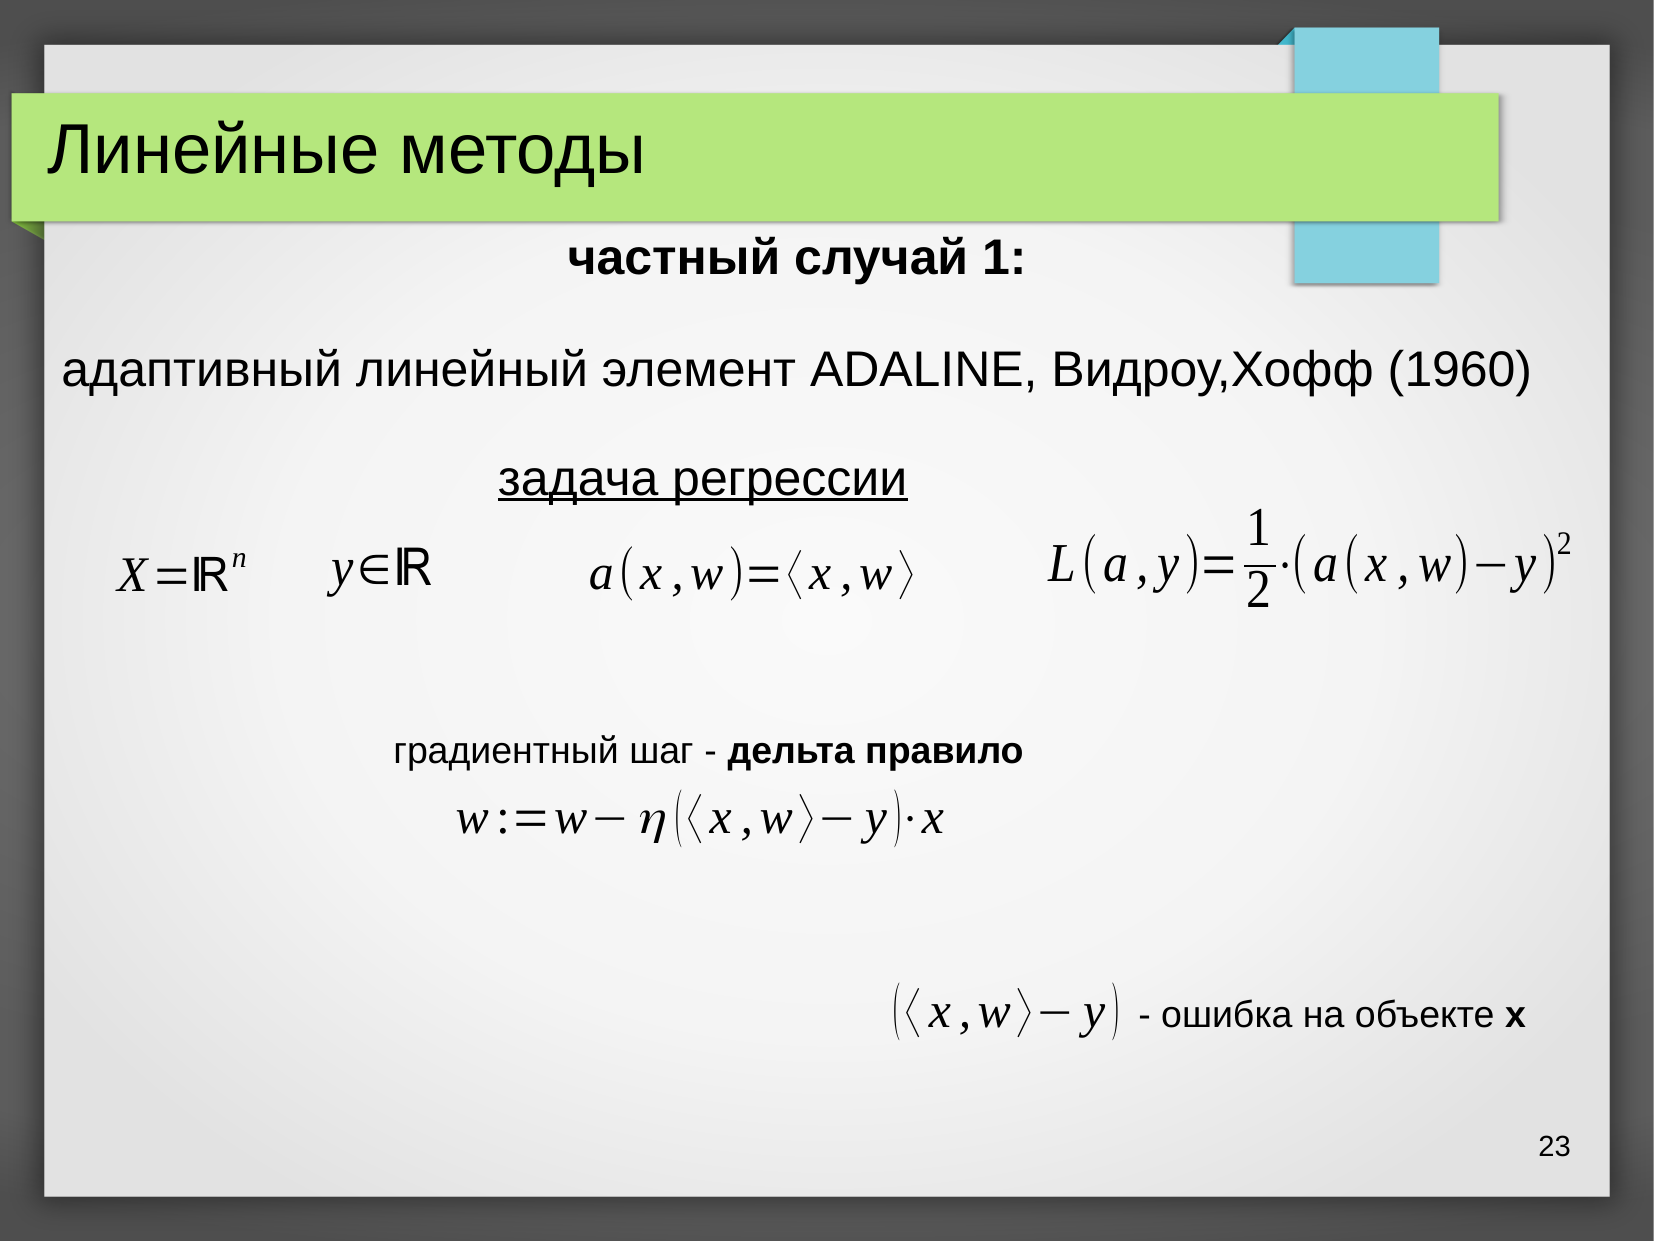

# Линейные методы
частный случай 1:
адаптивный линейный элемент ADALINE, Видроу,Хофф (1960)
задача регрессии
градиентный шаг - дельта правило
- ошибка на объекте x
23